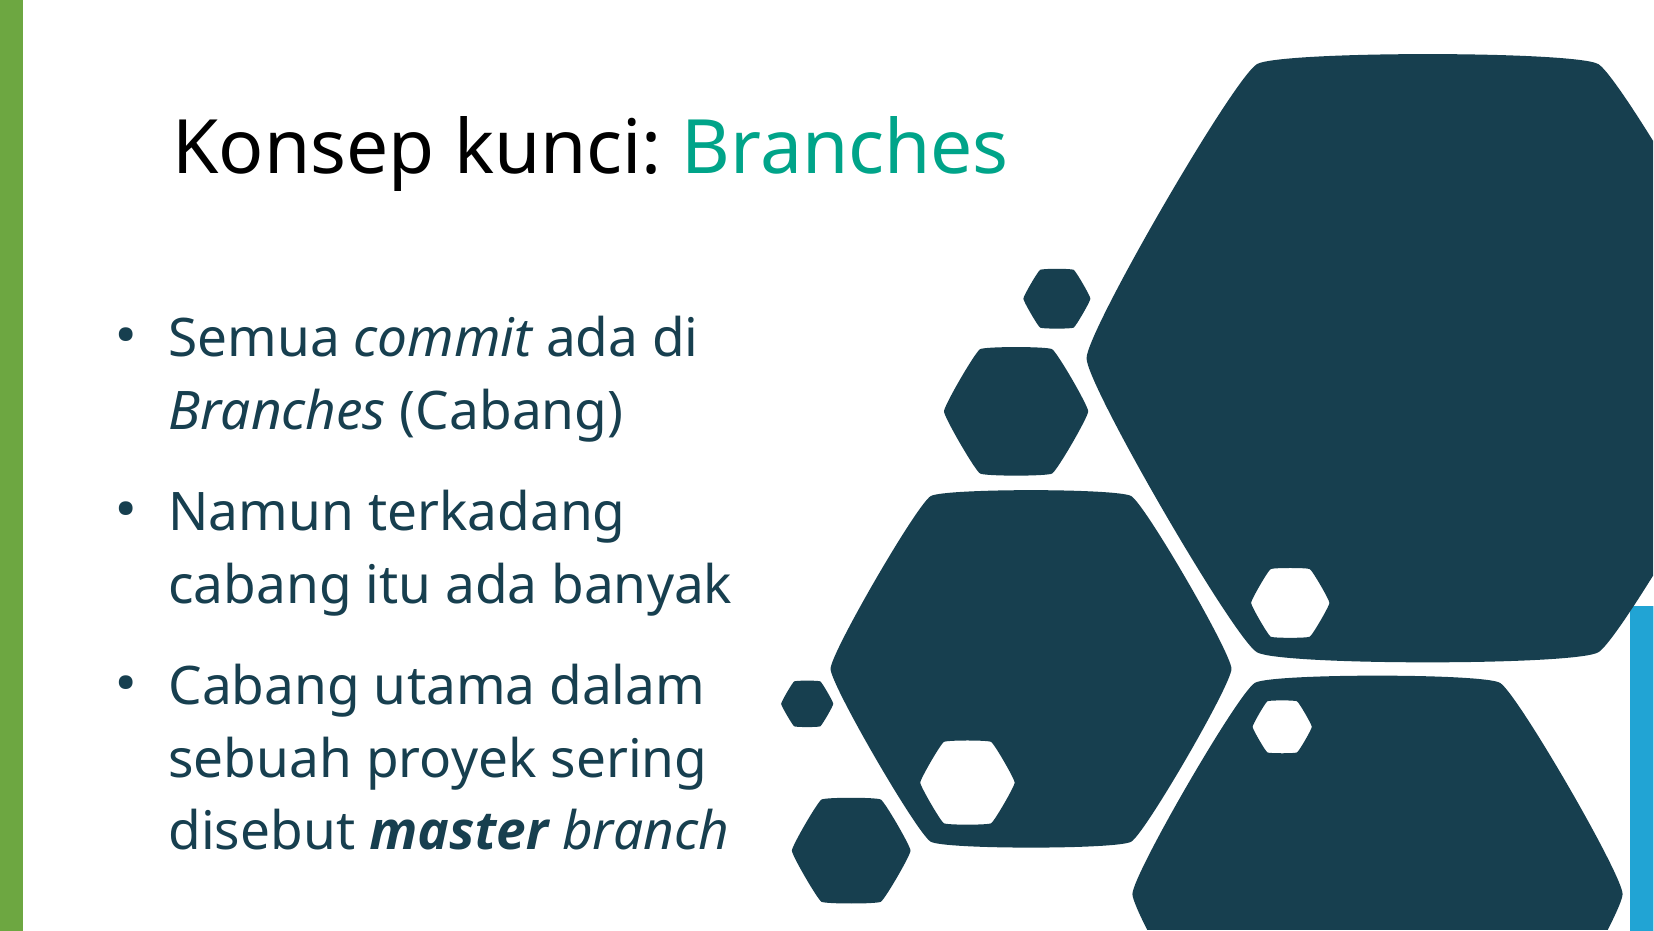

Konsep kunci: Branches
# Semua commit ada di Branches (Cabang)
Namun terkadang cabang itu ada banyak
Cabang utama dalam sebuah proyek sering disebut master branch